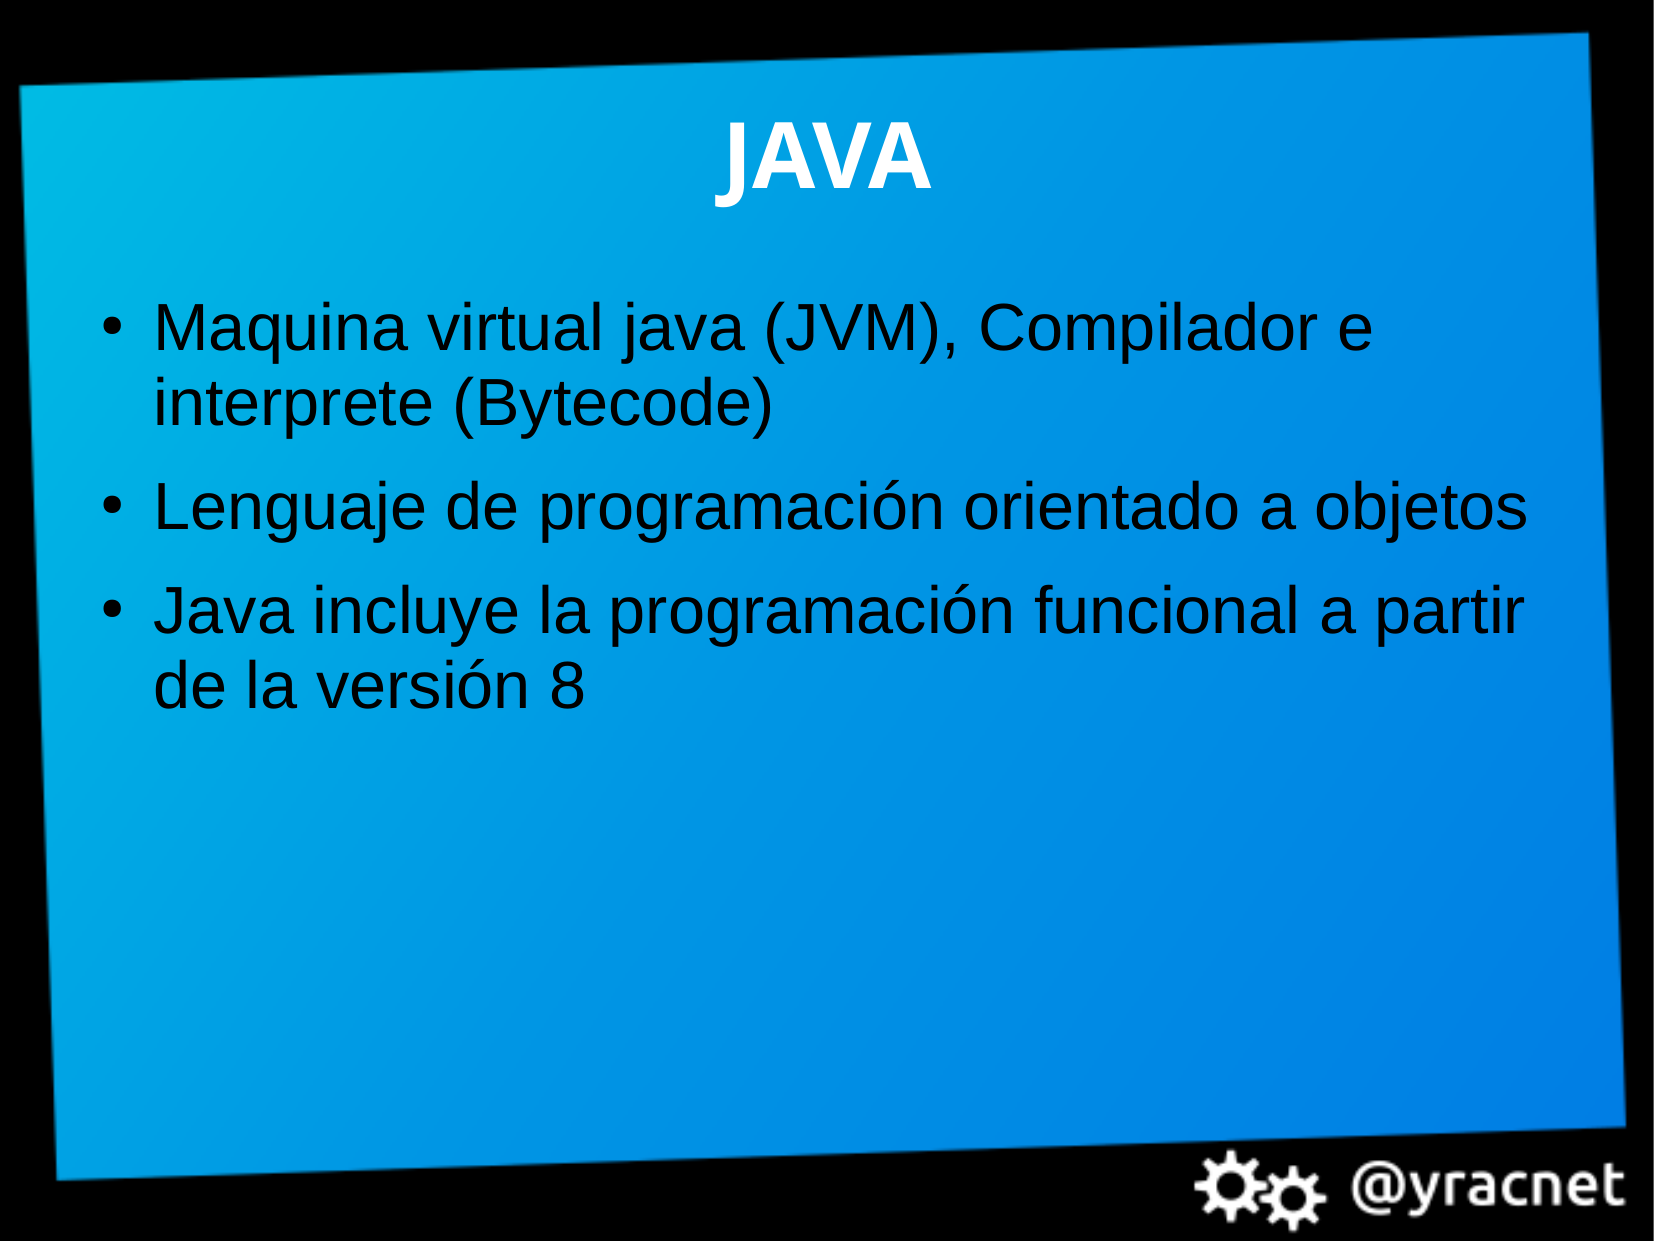

# JAVA
Maquina virtual java (JVM), Compilador e interprete (Bytecode)
Lenguaje de programación orientado a objetos
Java incluye la programación funcional a partir de la versión 8